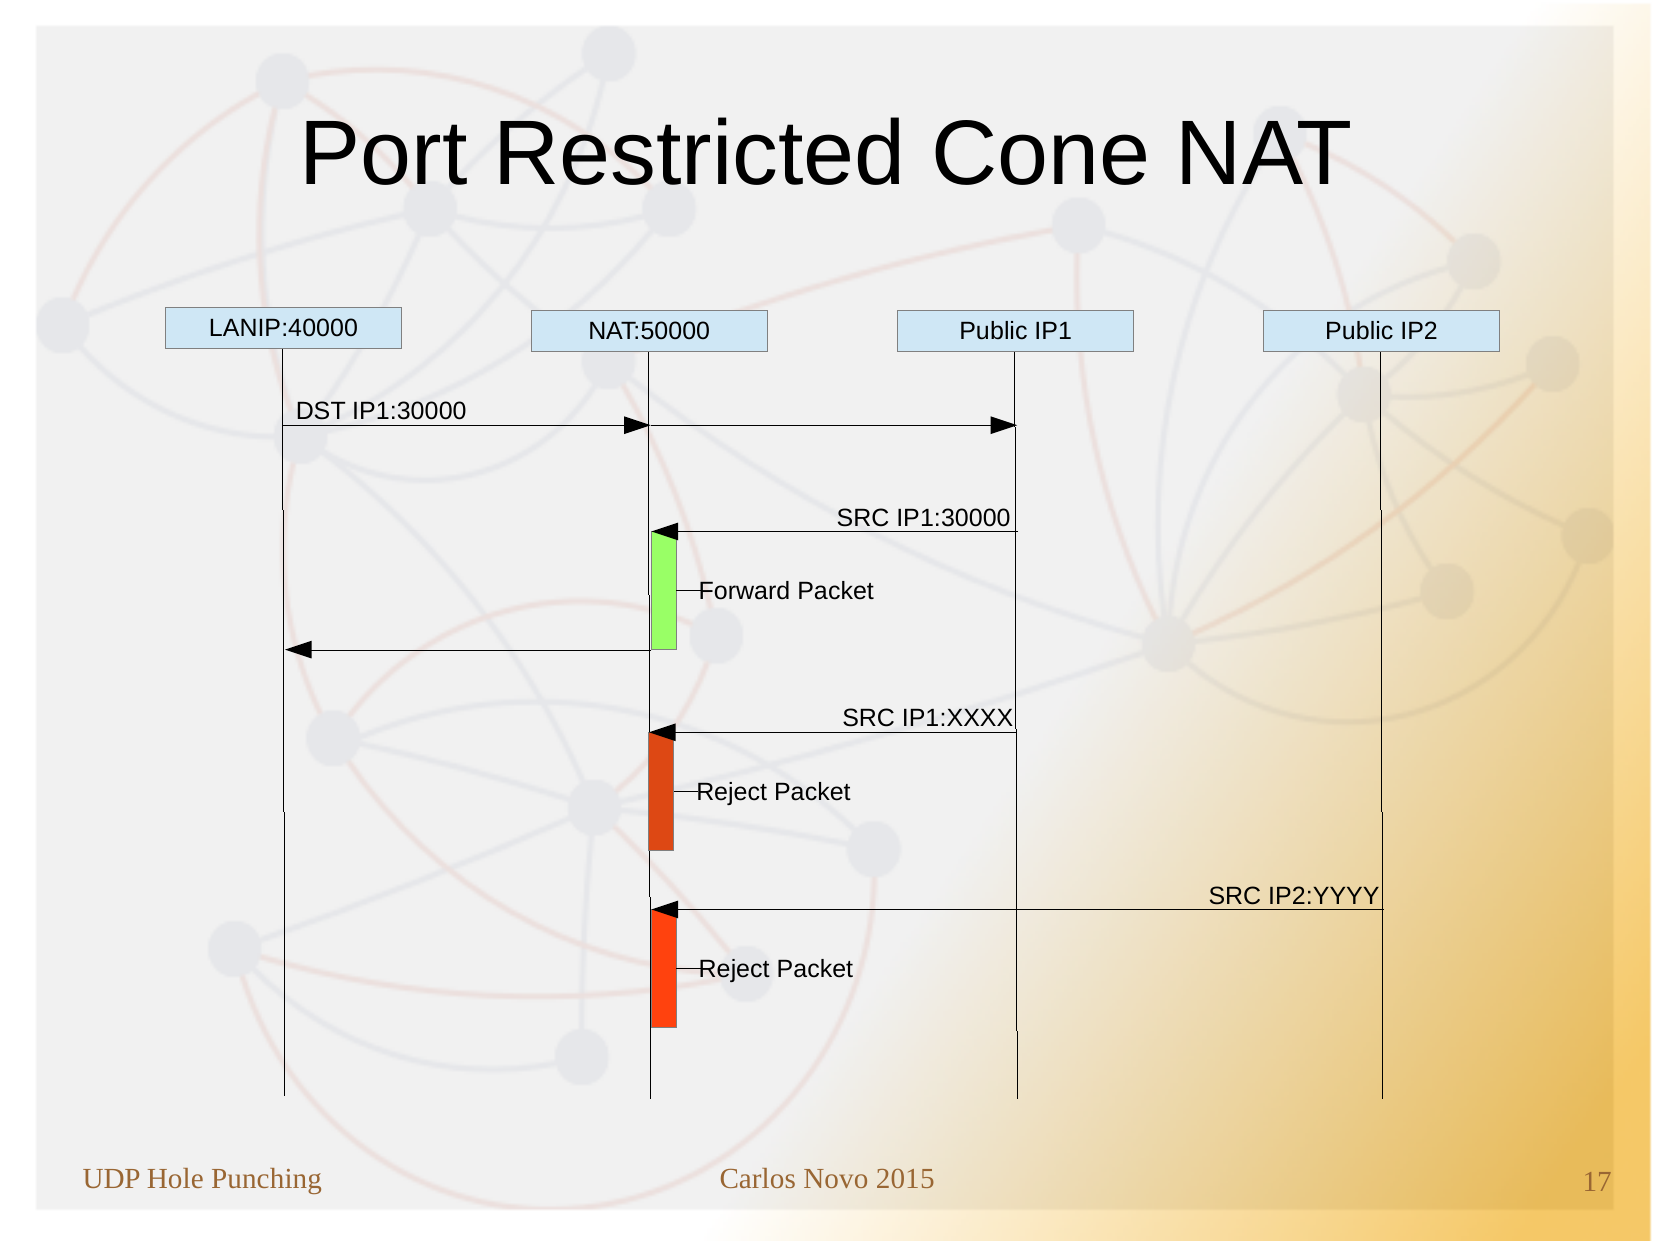

# Port Restricted Cone NAT
LANIP:40000
NAT:50000
Public IP1
Public IP2
DST IP1:30000
SRC IP1:30000
Forward Packet
SRC IP1:XXXX
Reject Packet
SRC IP2:YYYY
Reject Packet
17